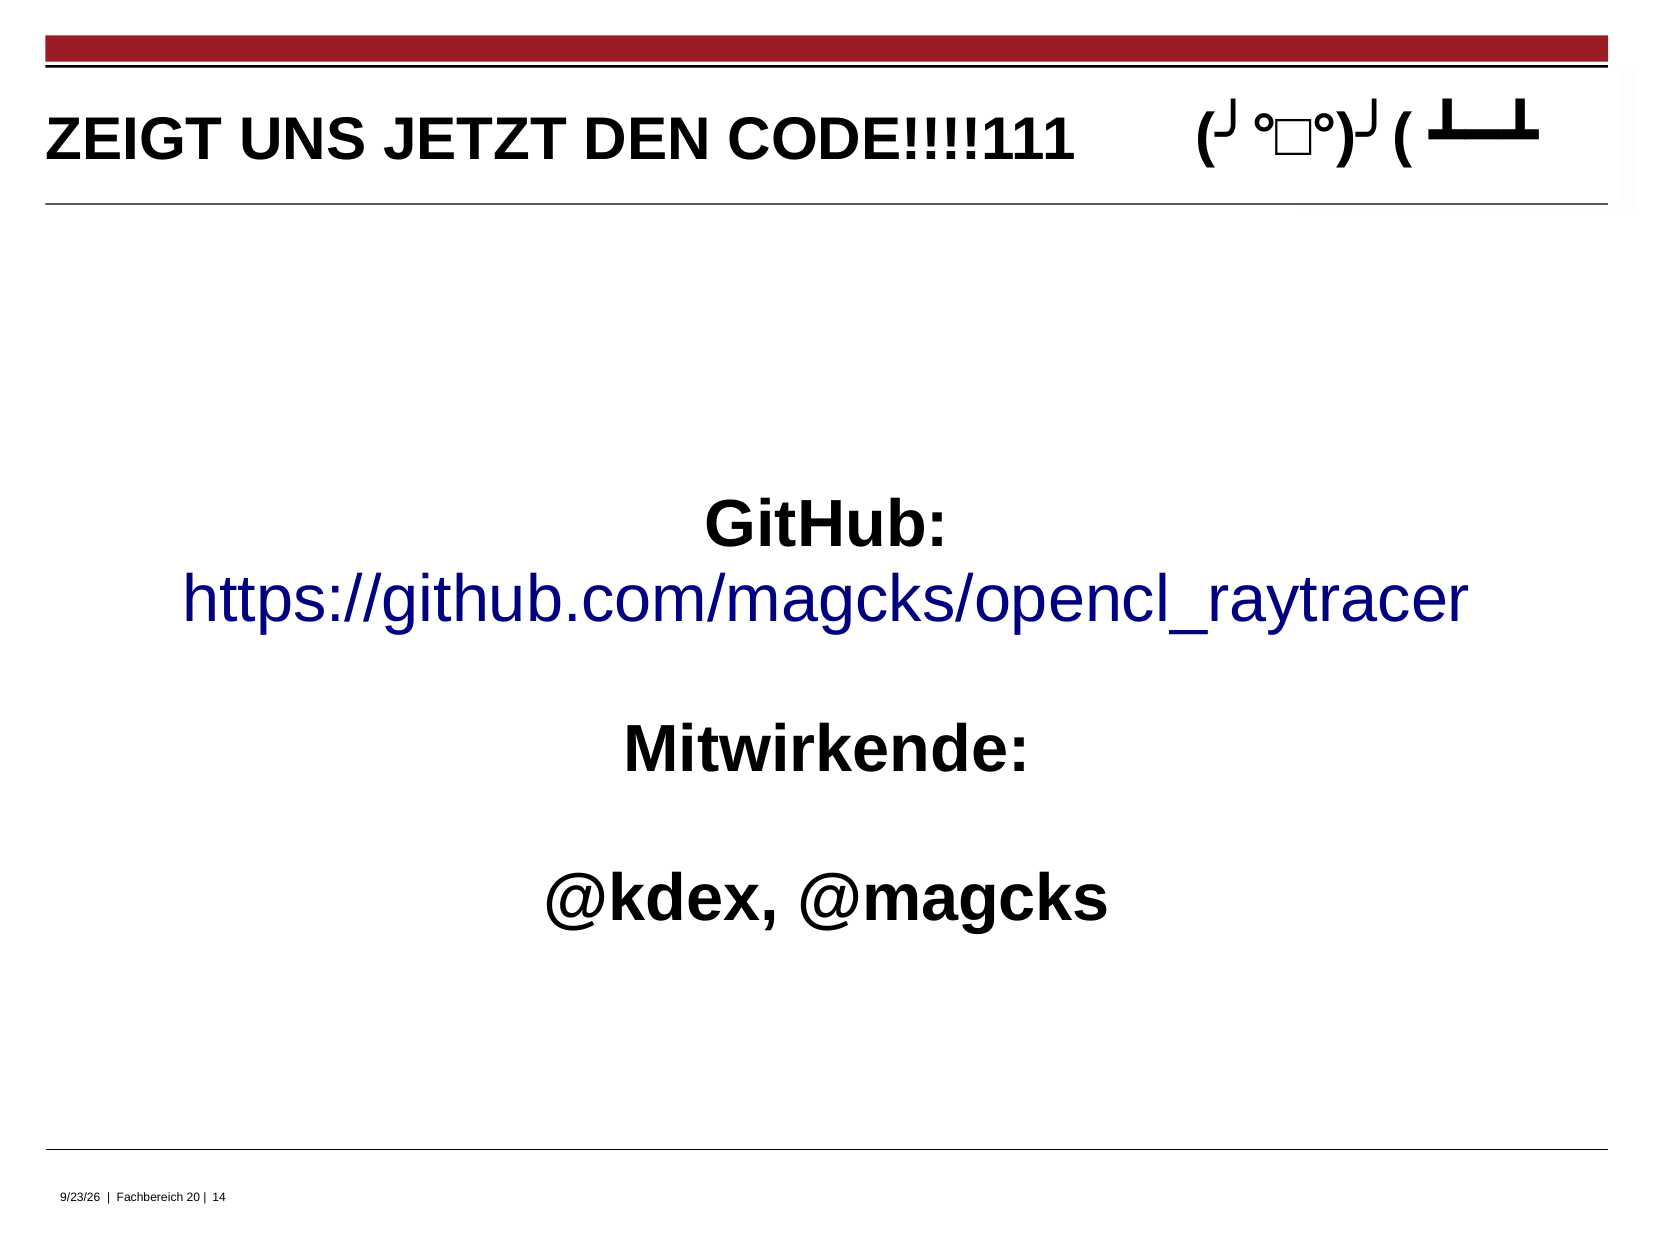

# ZEIGT UNS JETZT DEN CODE!!!!111
(╯°□°)╯( ┻━┻
GitHub:
https://github.com/magcks/opencl_raytracer
Mitwirkende:
@kdex, @magcks